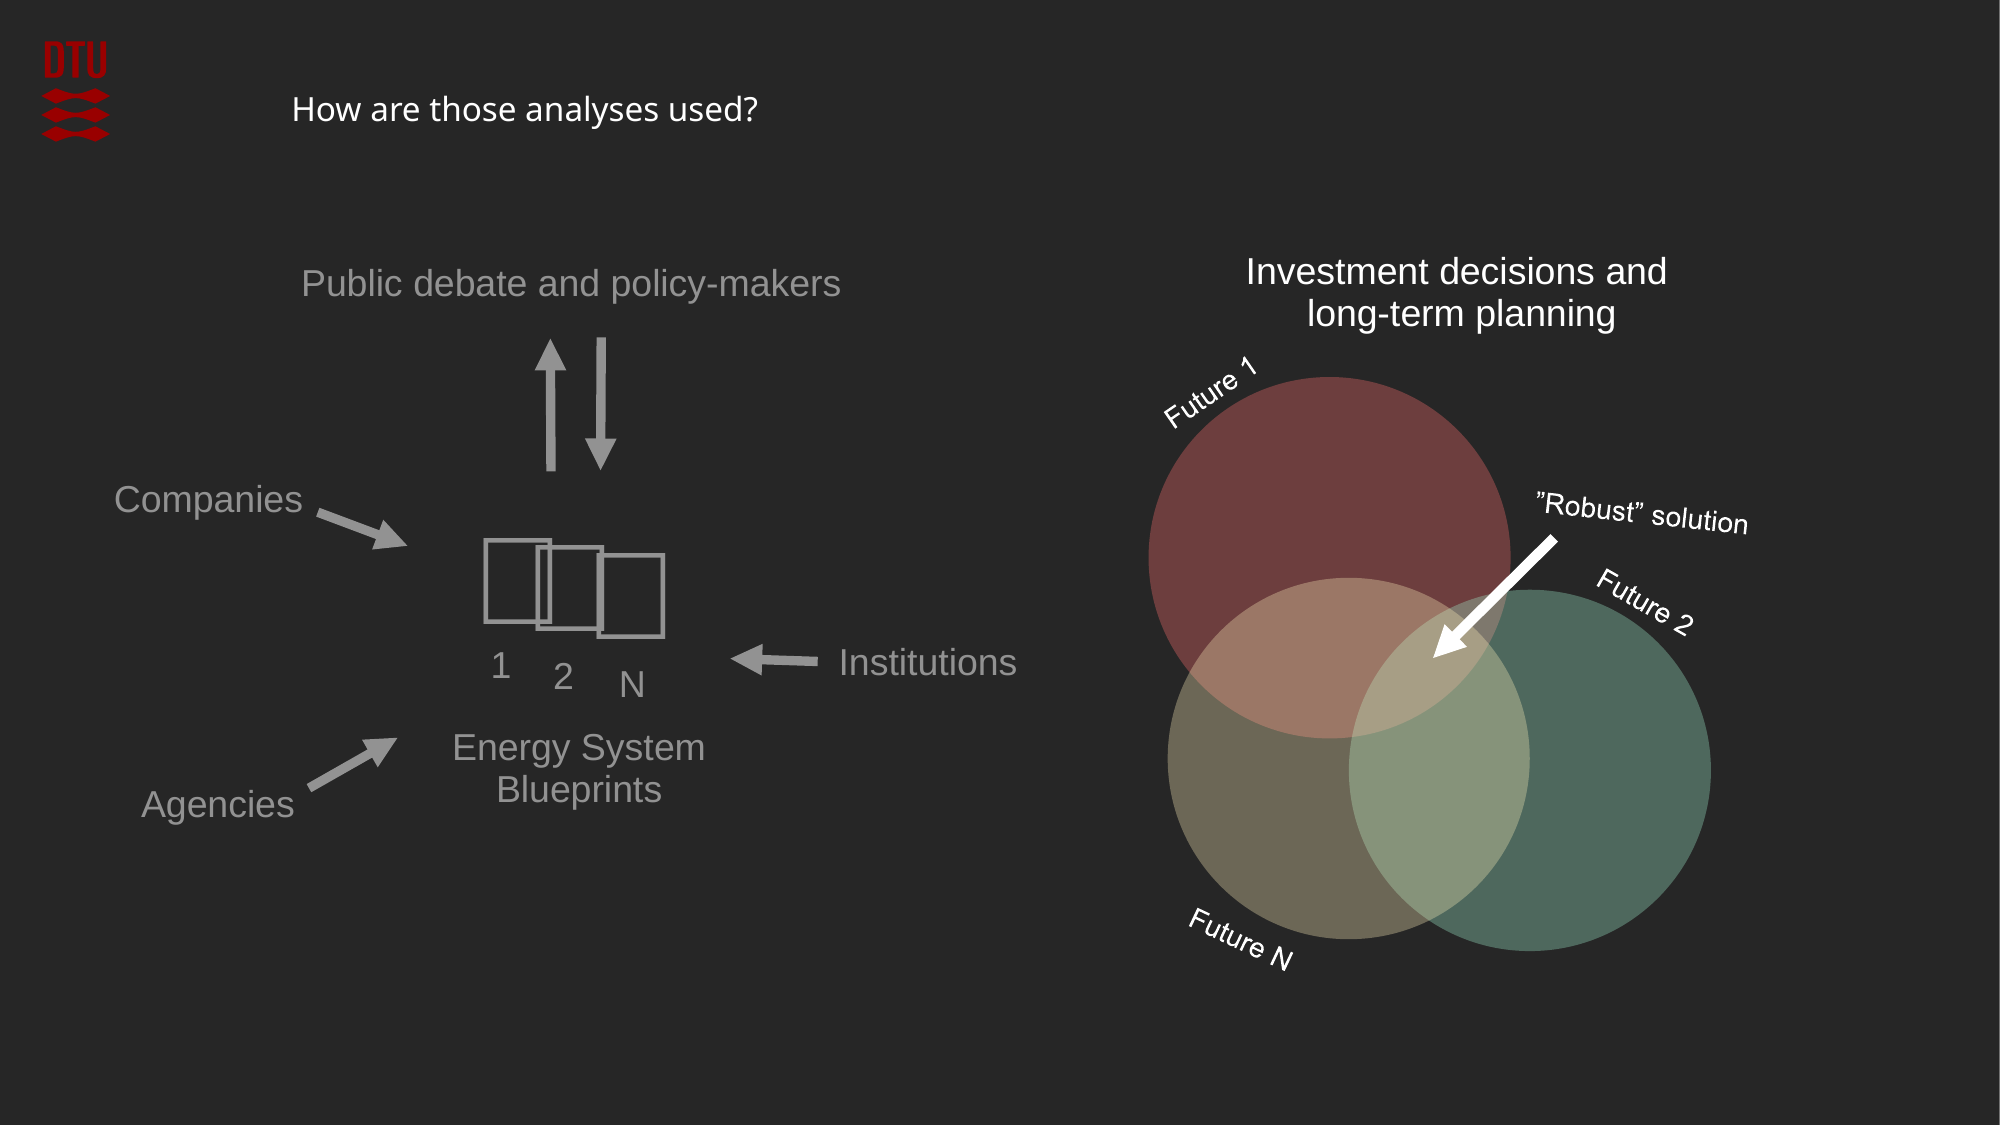

# How are those analyses used?
Investment decisions and
long-term planning
Public debate and policy-makers
Companies



1
2
N
Institutions
Energy System Blueprints
Agencies